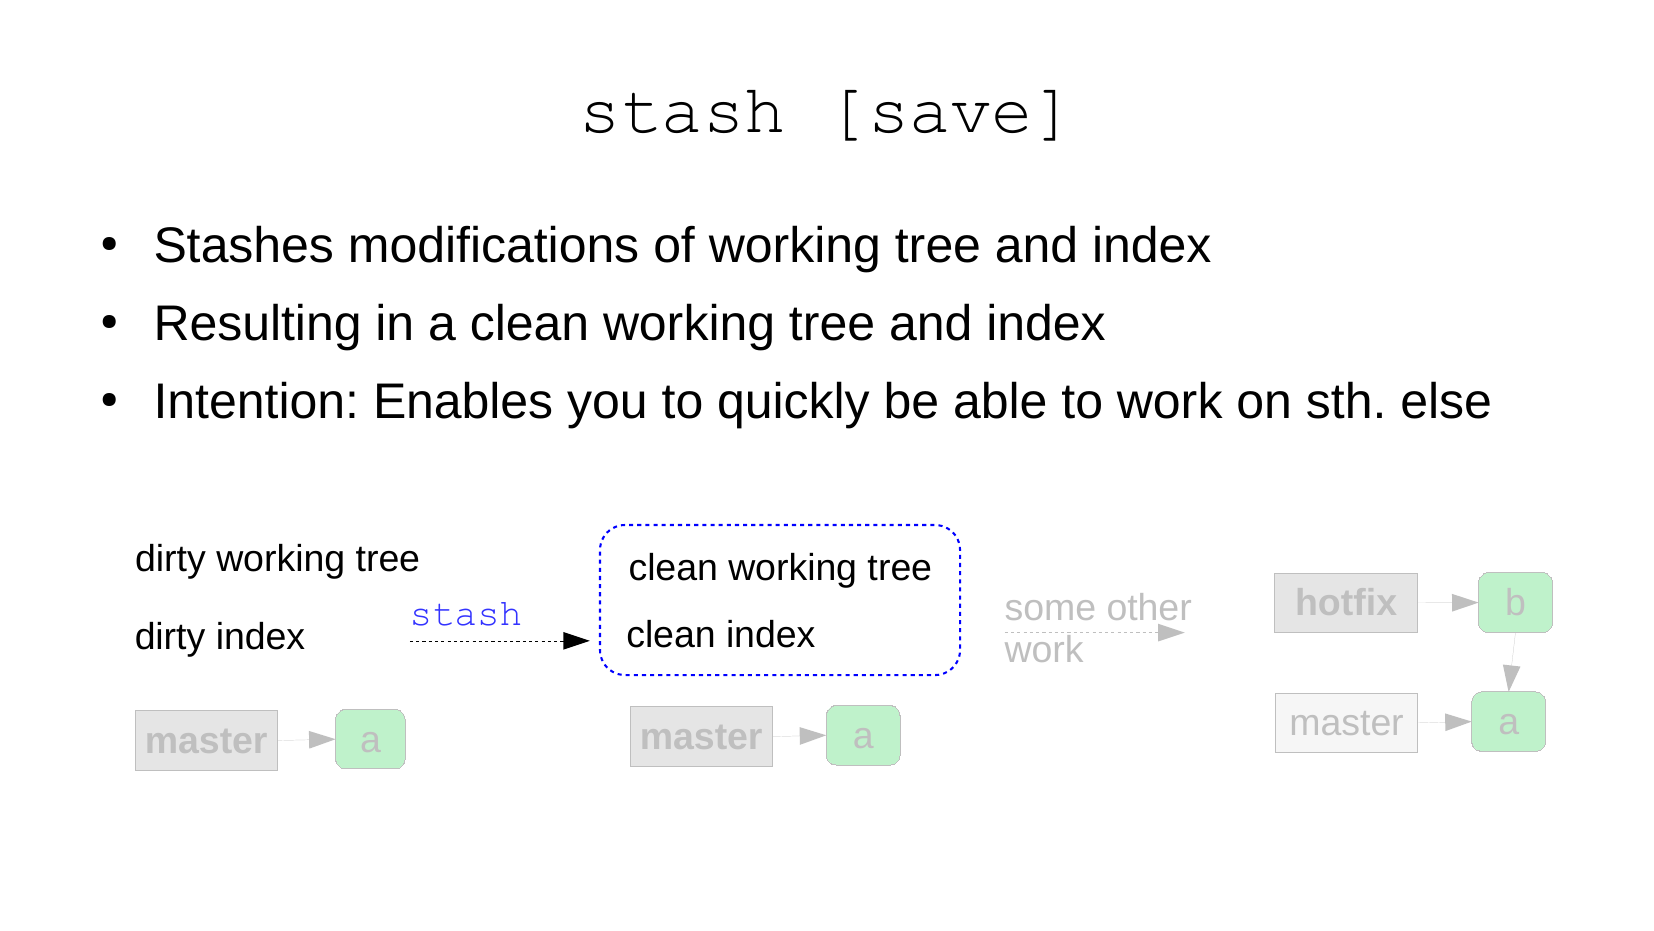

# stash [save]
Stashes modifications of working tree and index
Resulting in a clean working tree and index
Intention: Enables you to quickly be able to work on sth. else
dirty working tree
clean working tree
b
hotfix
some other
work
stash
clean index
dirty index
a
master
a
master
a
master